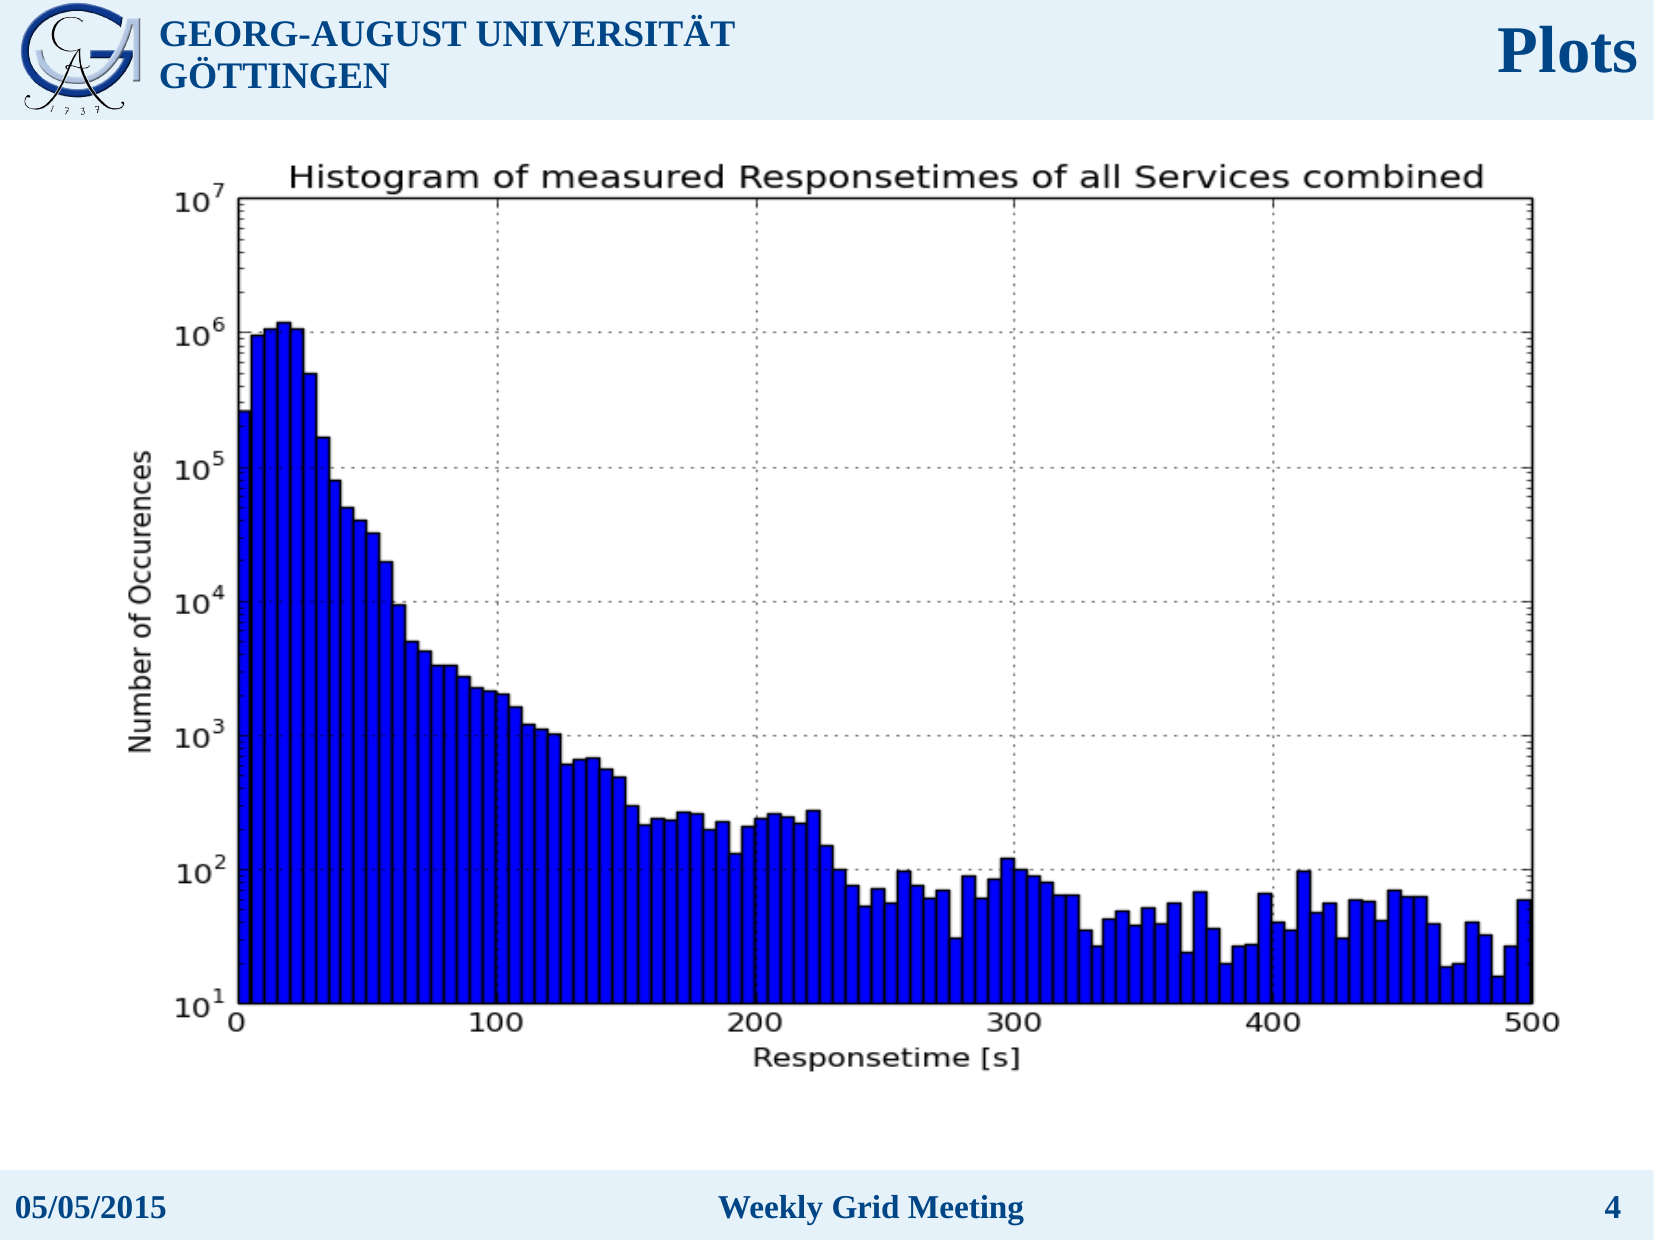

GEORG-AUGUST UNIVERSITÄT GÖTTINGEN
Plots
05/05/2015
Weekly Grid Meeting
4